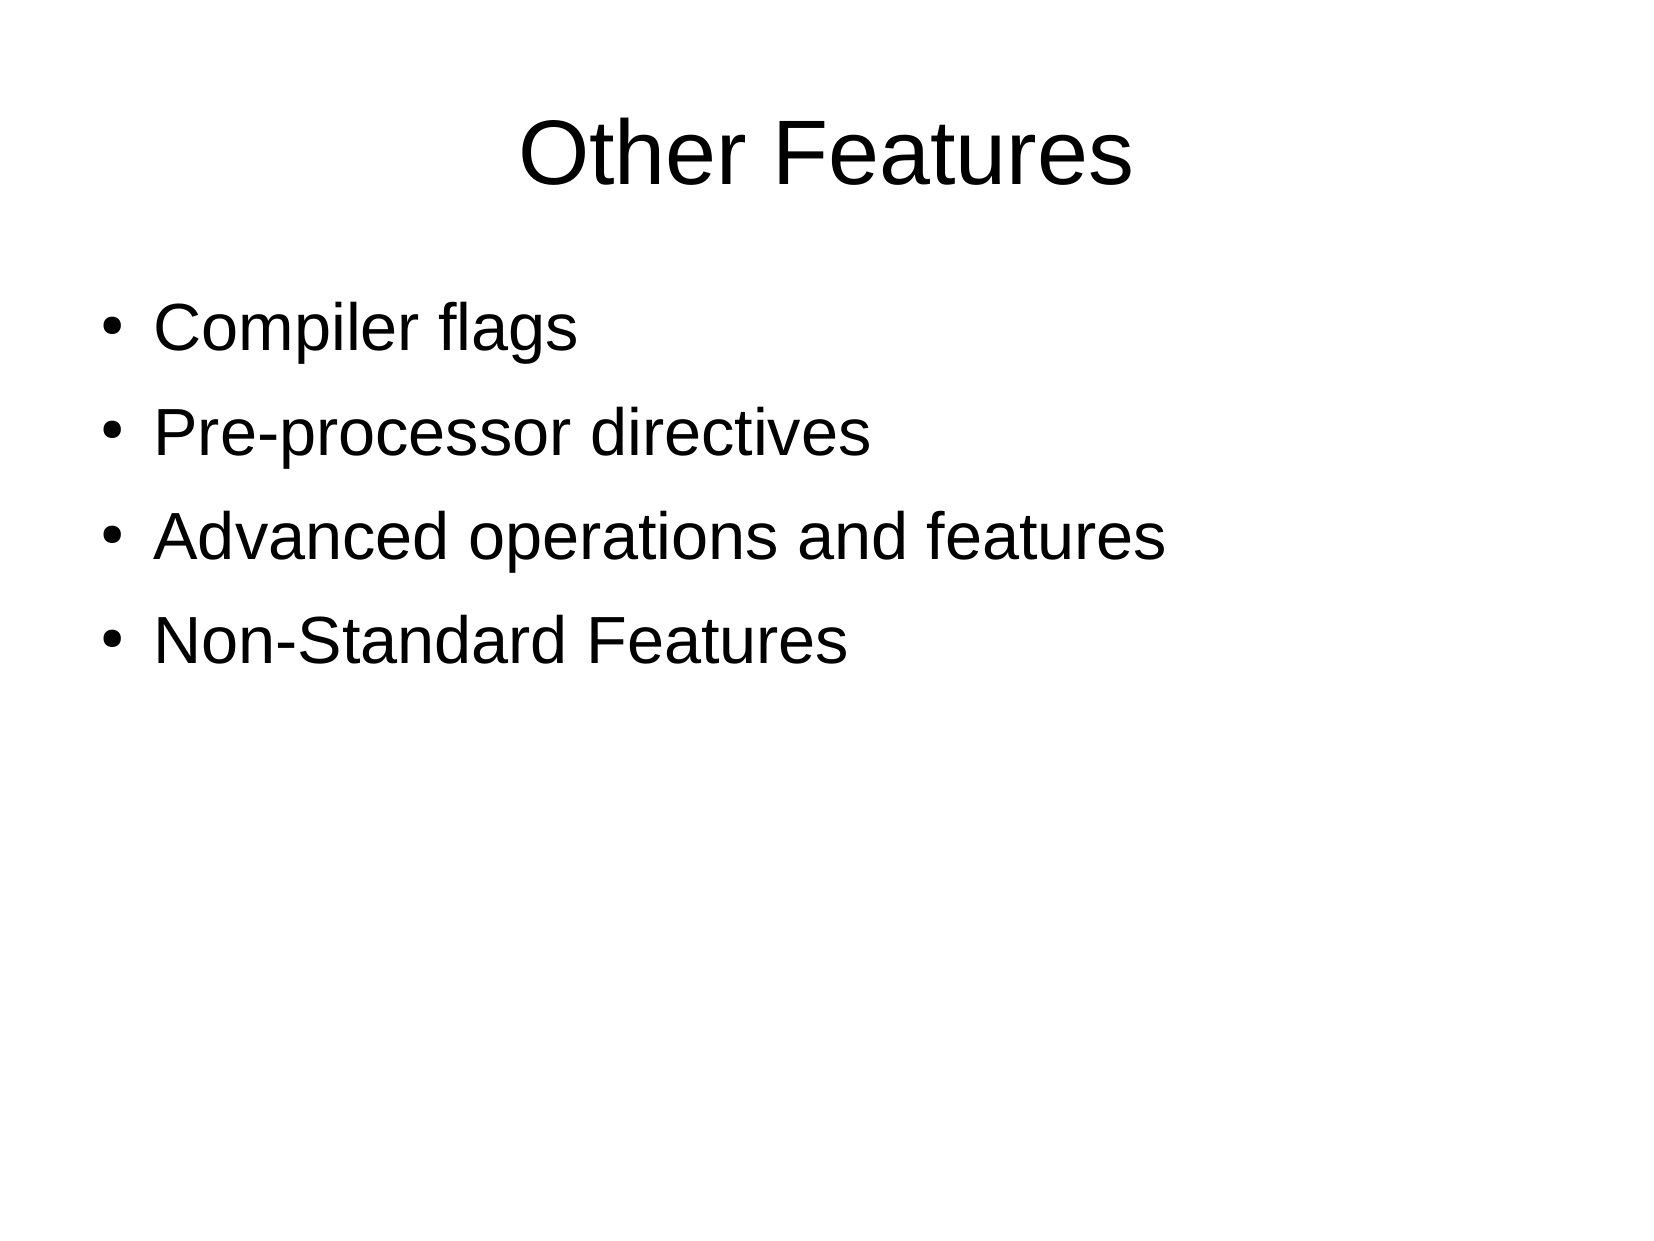

# Other Features
Compiler flags
Pre-processor directives
Advanced operations and features
Non-Standard Features